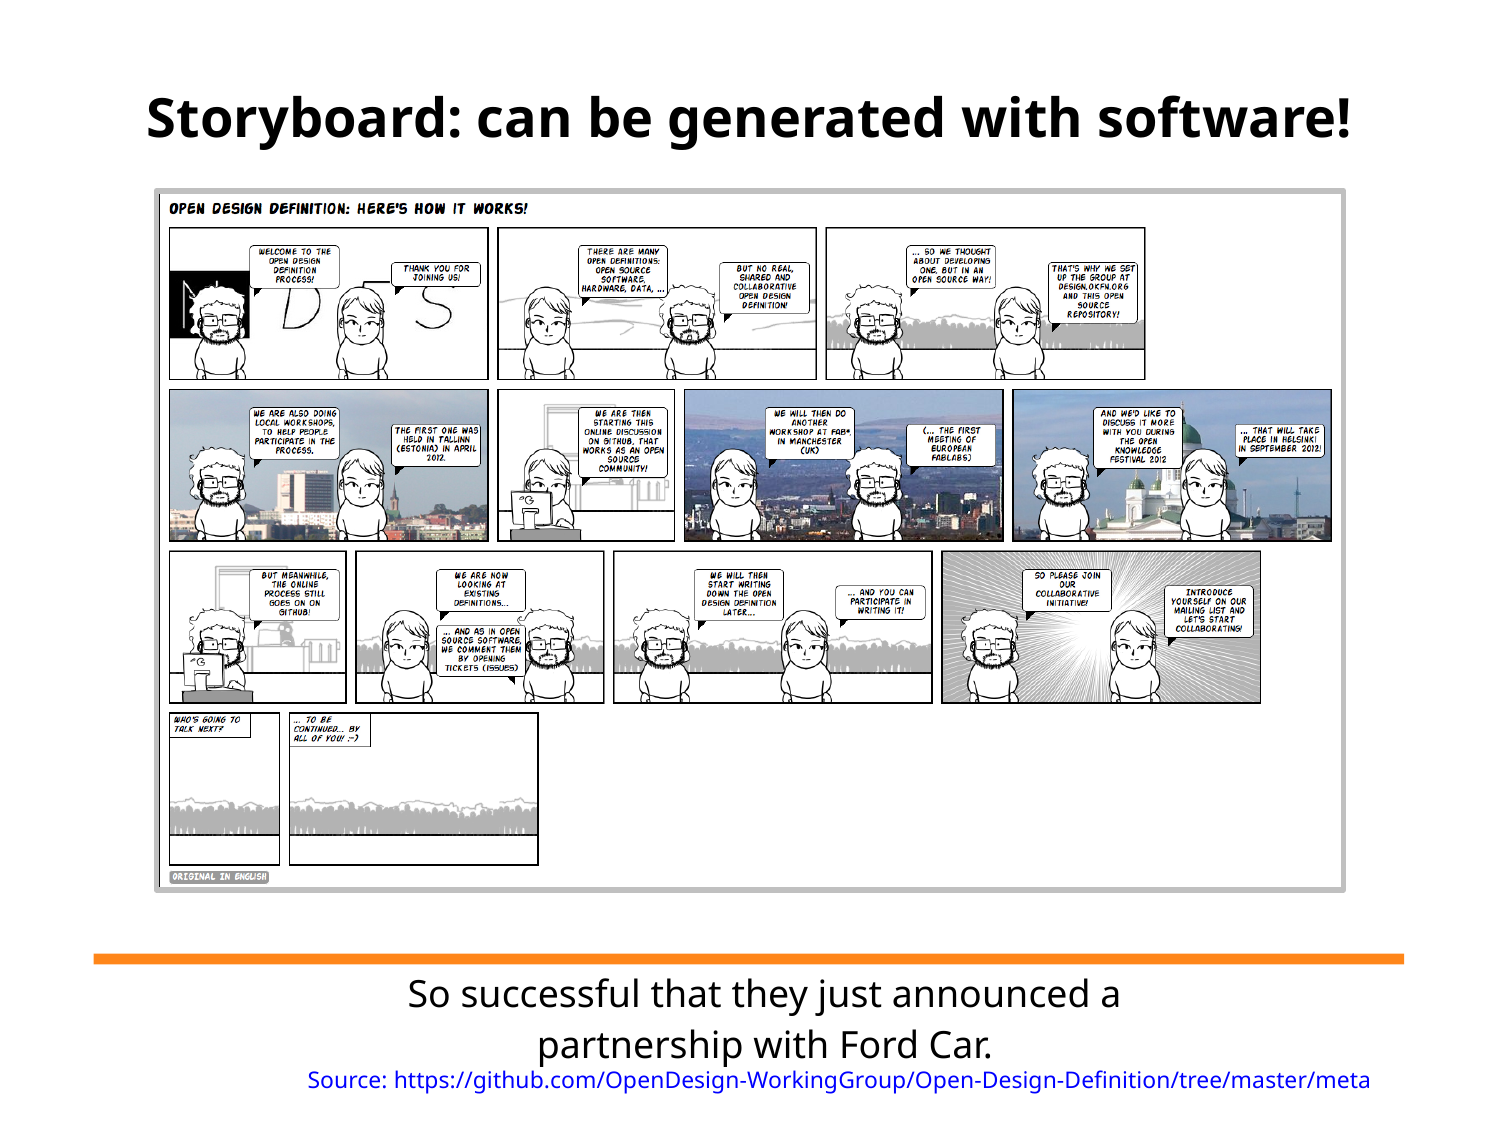

# Storyboard: can be generated with software!
So successful that they just announced a partnership with Ford Car.
Source: https://github.com/OpenDesign-WorkingGroup/Open-Design-Definition/tree/master/meta